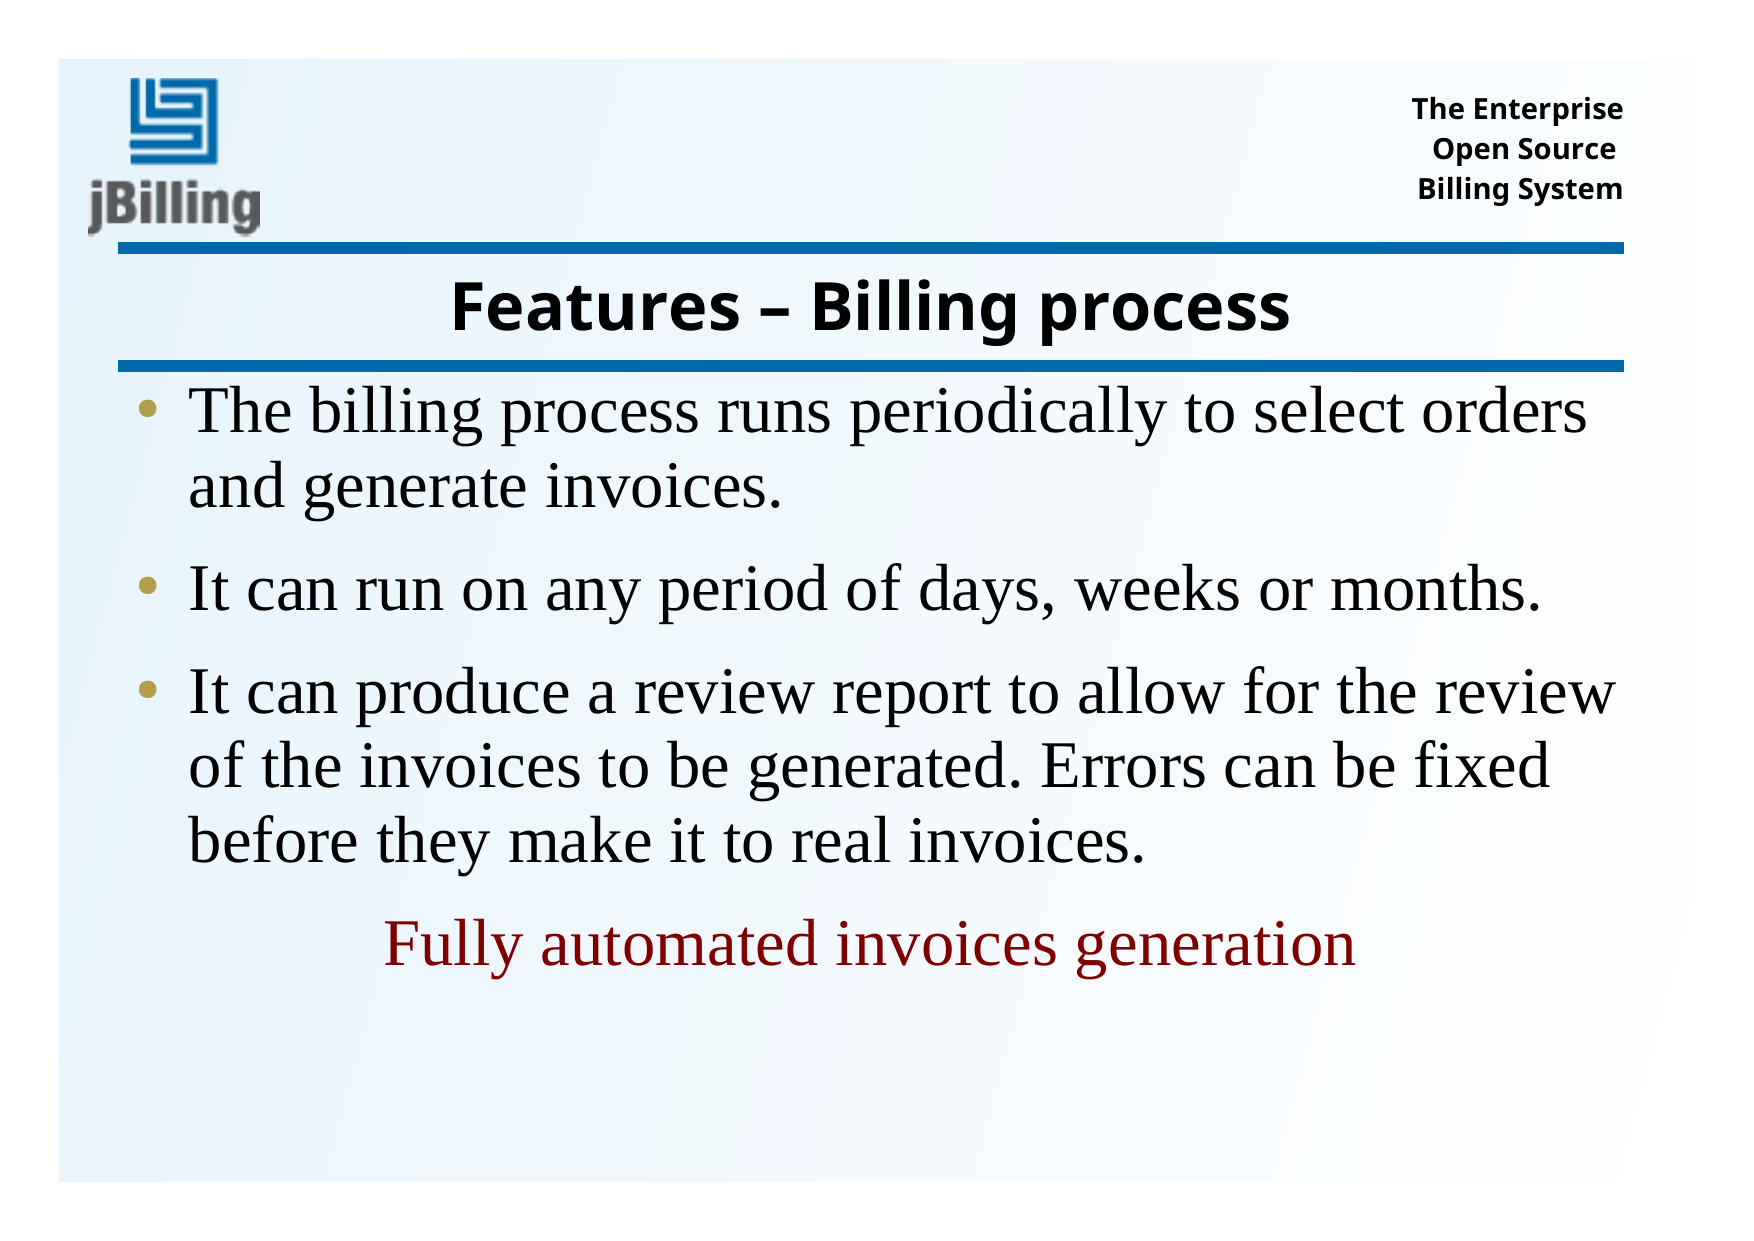

# Features – Billing process
The billing process runs periodically to select orders and generate invoices.
It can run on any period of days, weeks or months.
It can produce a review report to allow for the review of the invoices to be generated. Errors can be fixed before they make it to real invoices.
Fully automated invoices generation